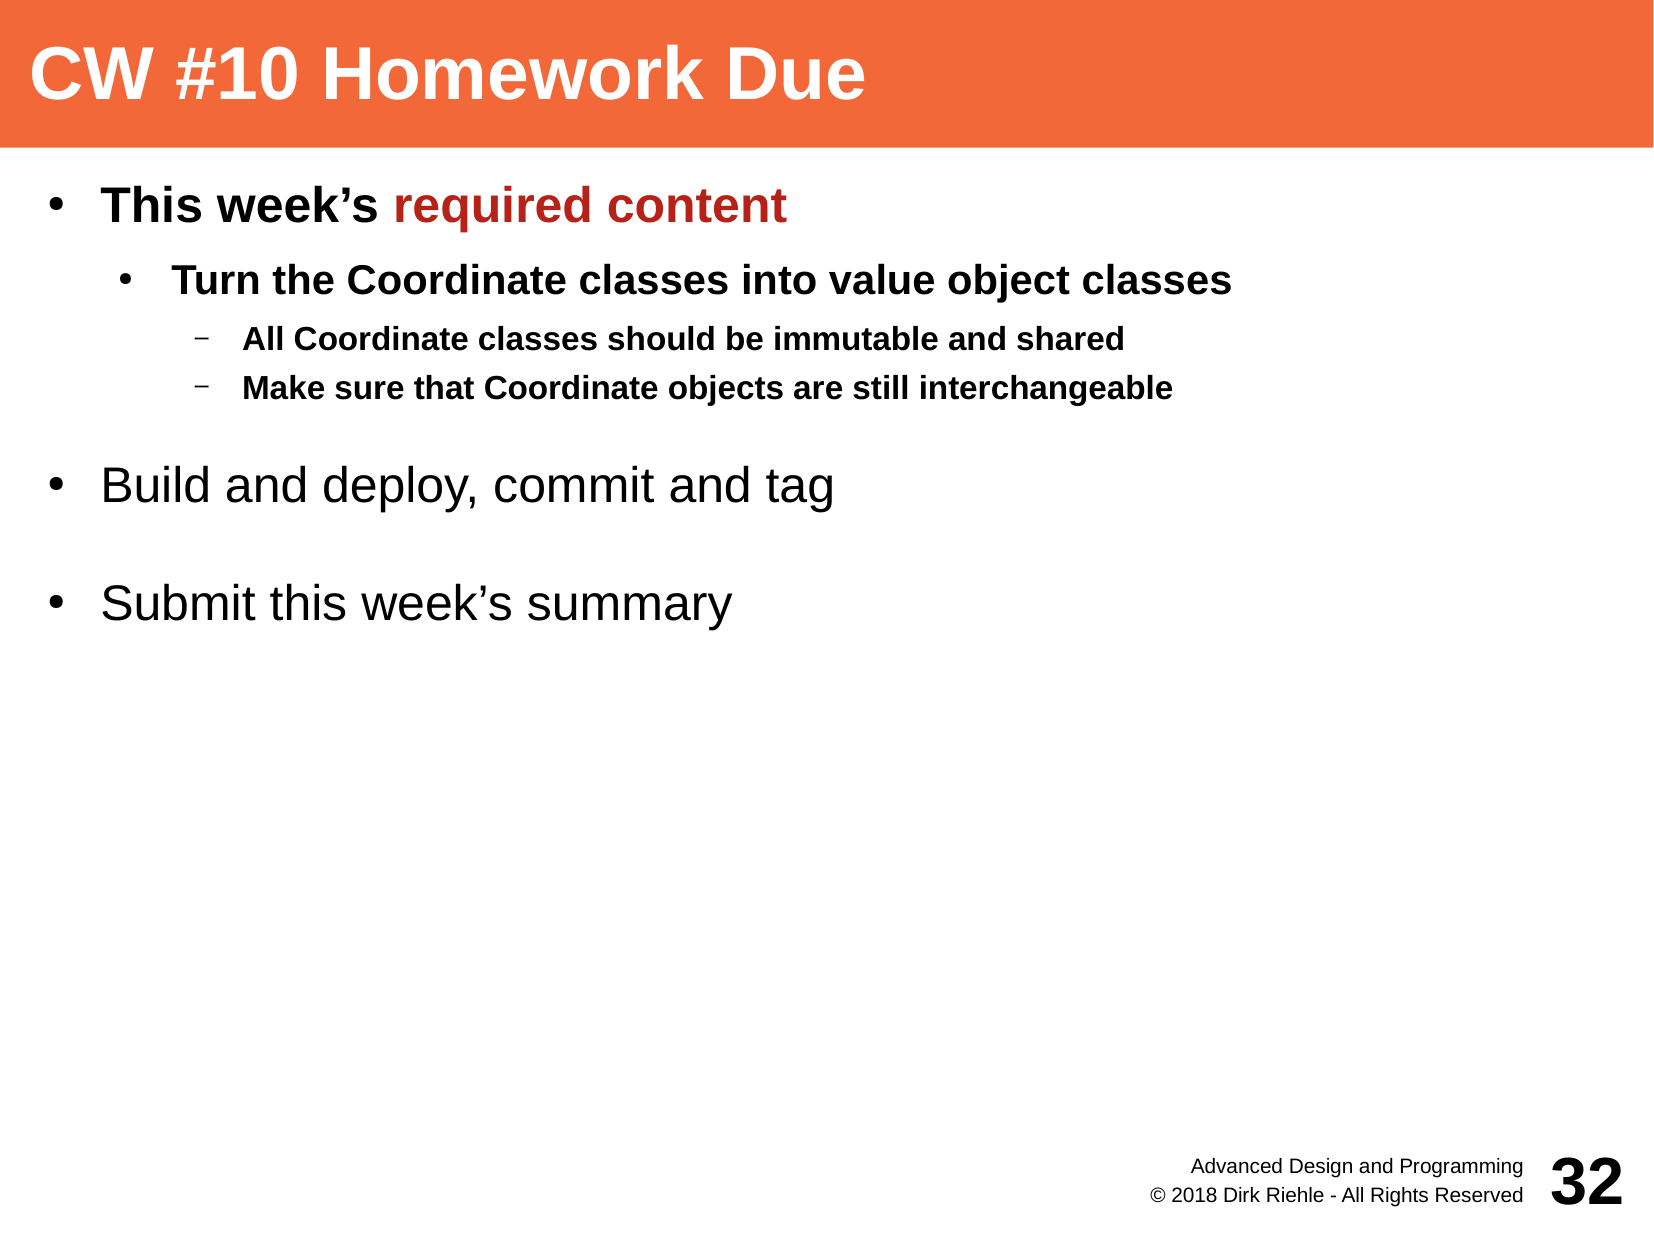

# CW #10 Homework Due
This week’s required content
Turn the Coordinate classes into value object classes
All Coordinate classes should be immutable and shared
Make sure that Coordinate objects are still interchangeable
Build and deploy, commit and tag
Submit this week’s summary
Advanced Design and Programming
32
© 2018 Dirk Riehle - All Rights Reserved